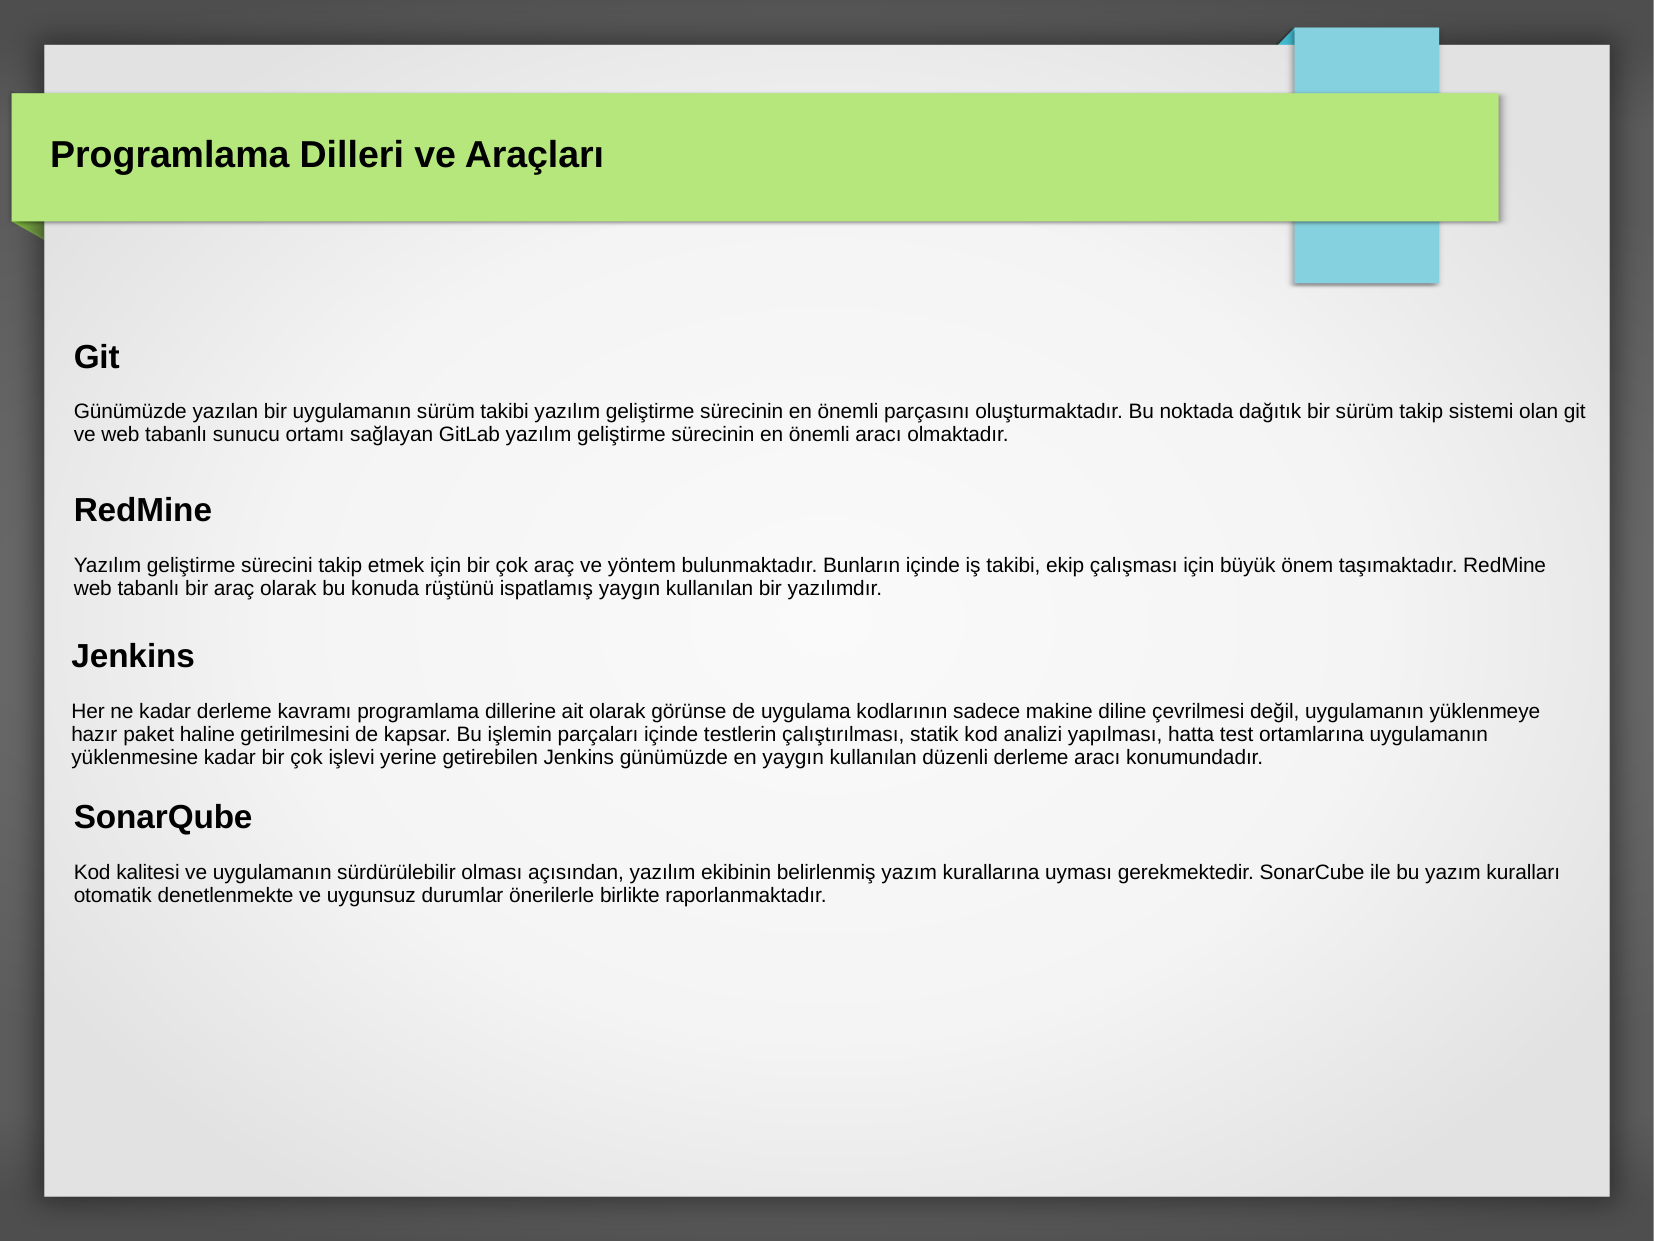

Programlama Dilleri ve Araçları
Git
Günümüzde yazılan bir uygulamanın sürüm takibi yazılım geliştirme sürecinin en önemli parçasını oluşturmaktadır. Bu noktada dağıtık bir sürüm takip sistemi olan git ve web tabanlı sunucu ortamı sağlayan GitLab yazılım geliştirme sürecinin en önemli aracı olmaktadır.
RedMine
Yazılım geliştirme sürecini takip etmek için bir çok araç ve yöntem bulunmaktadır. Bunların içinde iş takibi, ekip çalışması için büyük önem taşımaktadır. RedMine web tabanlı bir araç olarak bu konuda rüştünü ispatlamış yaygın kullanılan bir yazılımdır.
Jenkins
Her ne kadar derleme kavramı programlama dillerine ait olarak görünse de uygulama kodlarının sadece makine diline çevrilmesi değil, uygulamanın yüklenmeye hazır paket haline getirilmesini de kapsar. Bu işlemin parçaları içinde testlerin çalıştırılması, statik kod analizi yapılması, hatta test ortamlarına uygulamanın yüklenmesine kadar bir çok işlevi yerine getirebilen Jenkins günümüzde en yaygın kullanılan düzenli derleme aracı konumundadır.
SonarQube
Kod kalitesi ve uygulamanın sürdürülebilir olması açısından, yazılım ekibinin belirlenmiş yazım kurallarına uyması gerekmektedir. SonarCube ile bu yazım kuralları otomatik denetlenmekte ve uygunsuz durumlar önerilerle birlikte raporlanmaktadır.